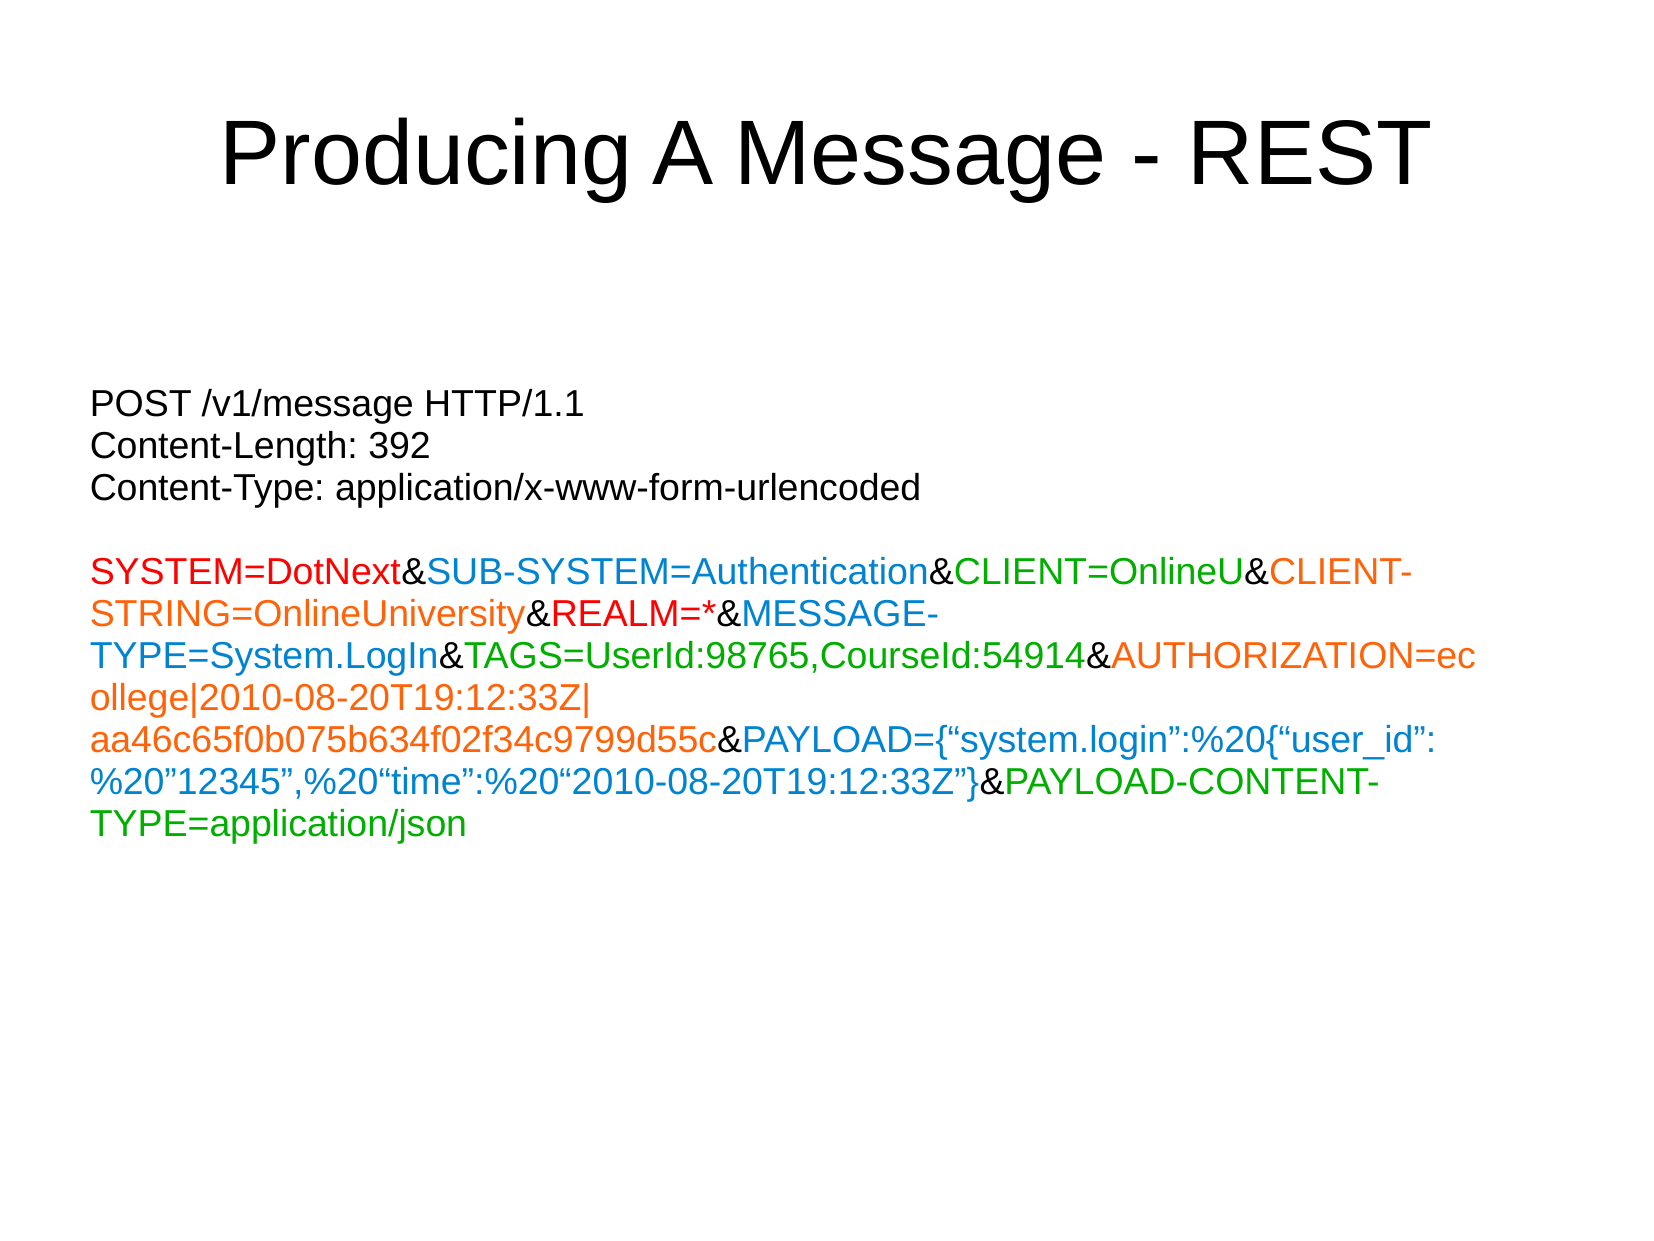

# Producing A Message - REST
POST /v1/message HTTP/1.1
Content-Length: 392
Content-Type: application/x-www-form-urlencoded
SYSTEM=DotNext&SUB-SYSTEM=Authentication&CLIENT=OnlineU&CLIENT-STRING=OnlineUniversity&REALM=*&MESSAGE-TYPE=System.LogIn&TAGS=UserId:98765,CourseId:54914&AUTHORIZATION=ecollege|2010-08-20T19:12:33Z|aa46c65f0b075b634f02f34c9799d55c&PAYLOAD={“system.login”:%20{“user_id”:%20”12345”,%20“time”:%20“2010-08-20T19:12:33Z”}&PAYLOAD-CONTENT-TYPE=application/json